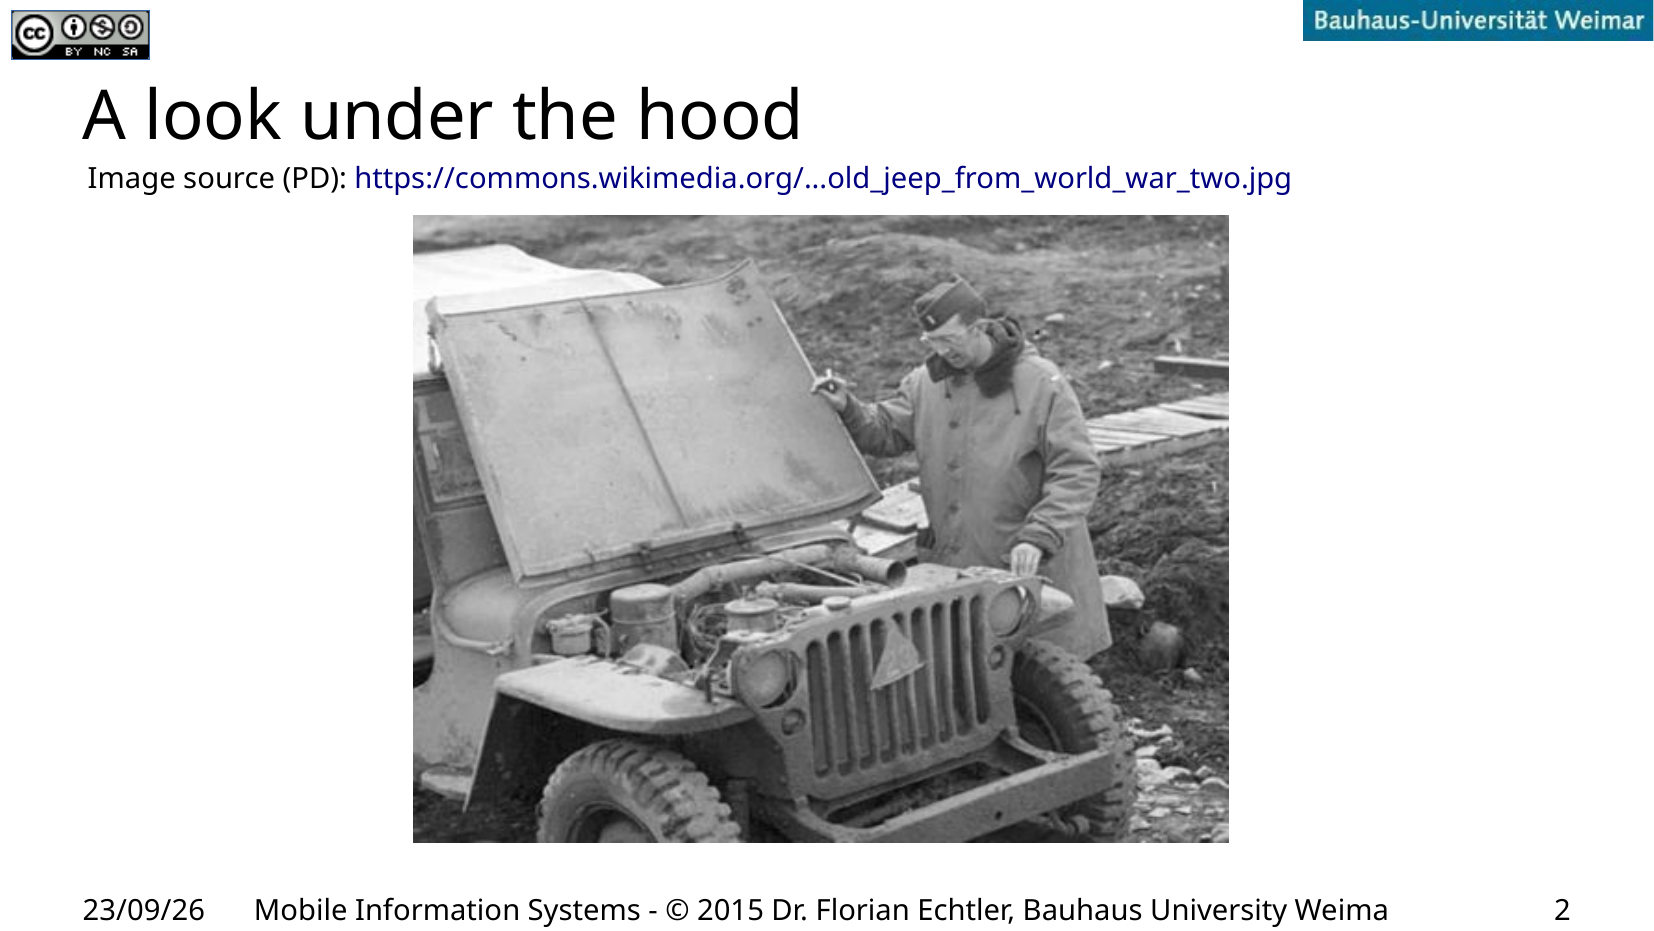

# A look under the hood
Image source (PD): https://commons.wikimedia.org/...old_jeep_from_world_war_two.jpg
Mobile Information Systems - © 2015 Dr. Florian Echtler, Bauhaus University Weimar
2